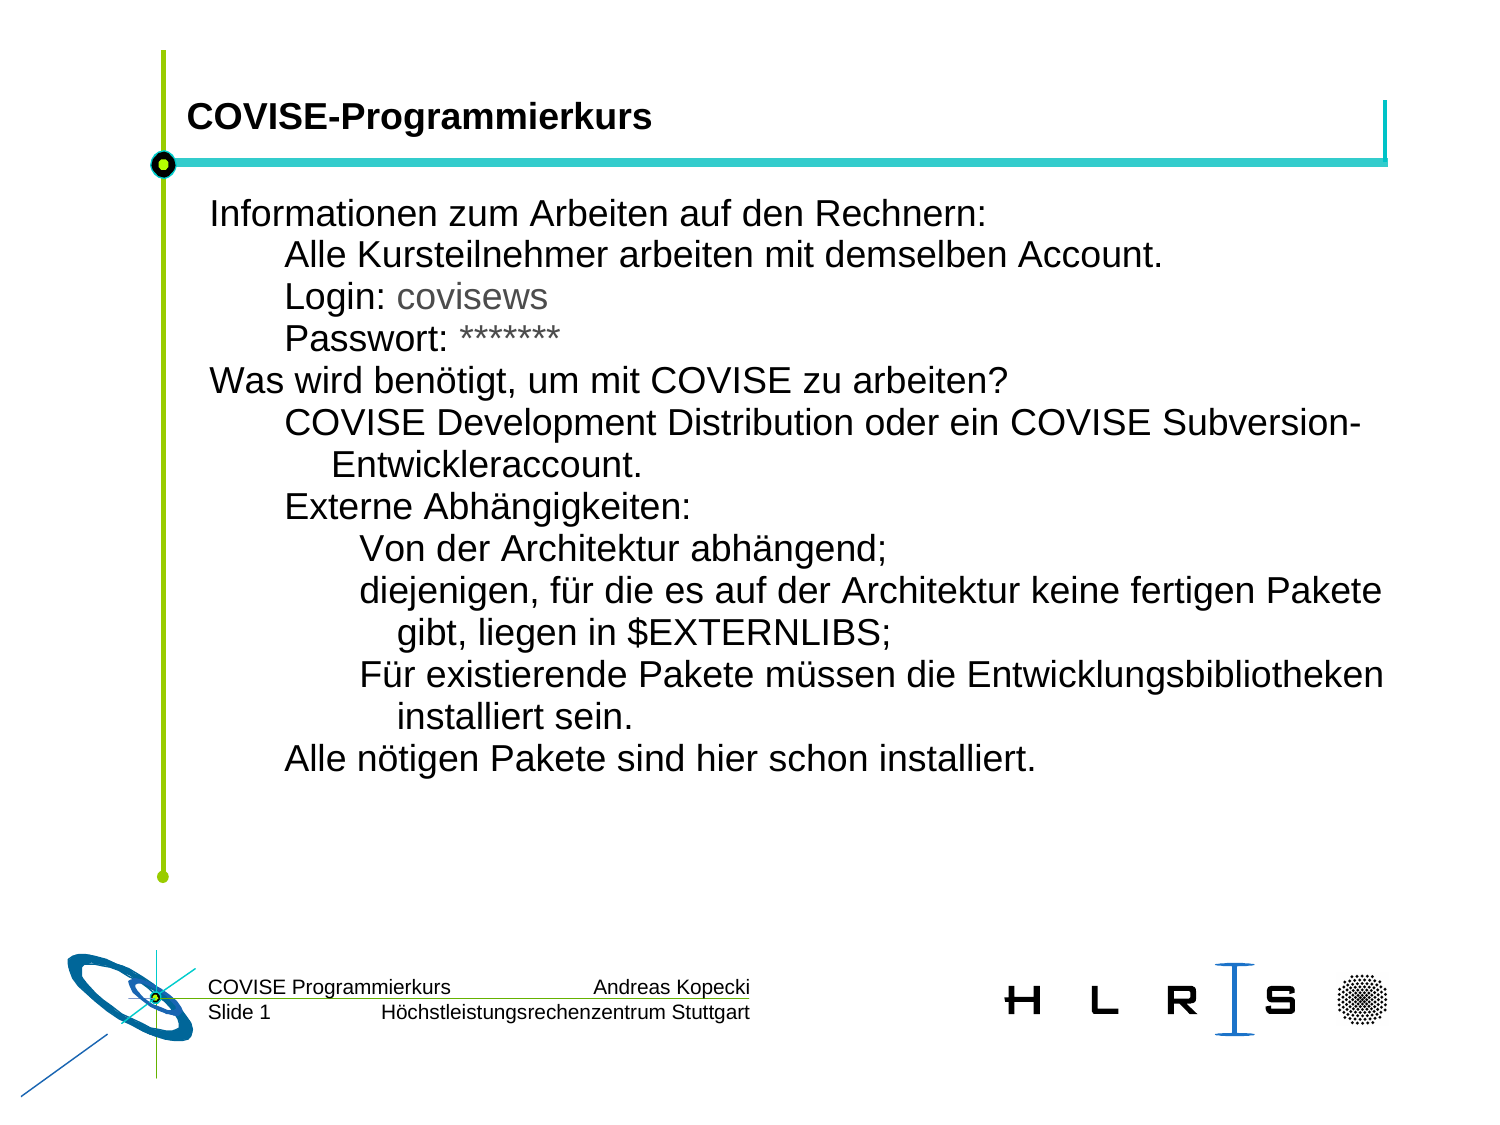

# COVISE-Programmierkurs
Informationen zum Arbeiten auf den Rechnern:
Alle Kursteilnehmer arbeiten mit demselben Account.
Login: covisews
Passwort: *******
Was wird benötigt, um mit COVISE zu arbeiten?
COVISE Development Distribution oder ein COVISE Subversion-Entwickleraccount.
Externe Abhängigkeiten:
Von der Architektur abhängend;
diejenigen, für die es auf der Architektur keine fertigen Pakete gibt, liegen in $EXTERNLIBS;
Für existierende Pakete müssen die Entwicklungsbibliotheken installiert sein.
Alle nötigen Pakete sind hier schon installiert.
COVISE Programmierkurs
1